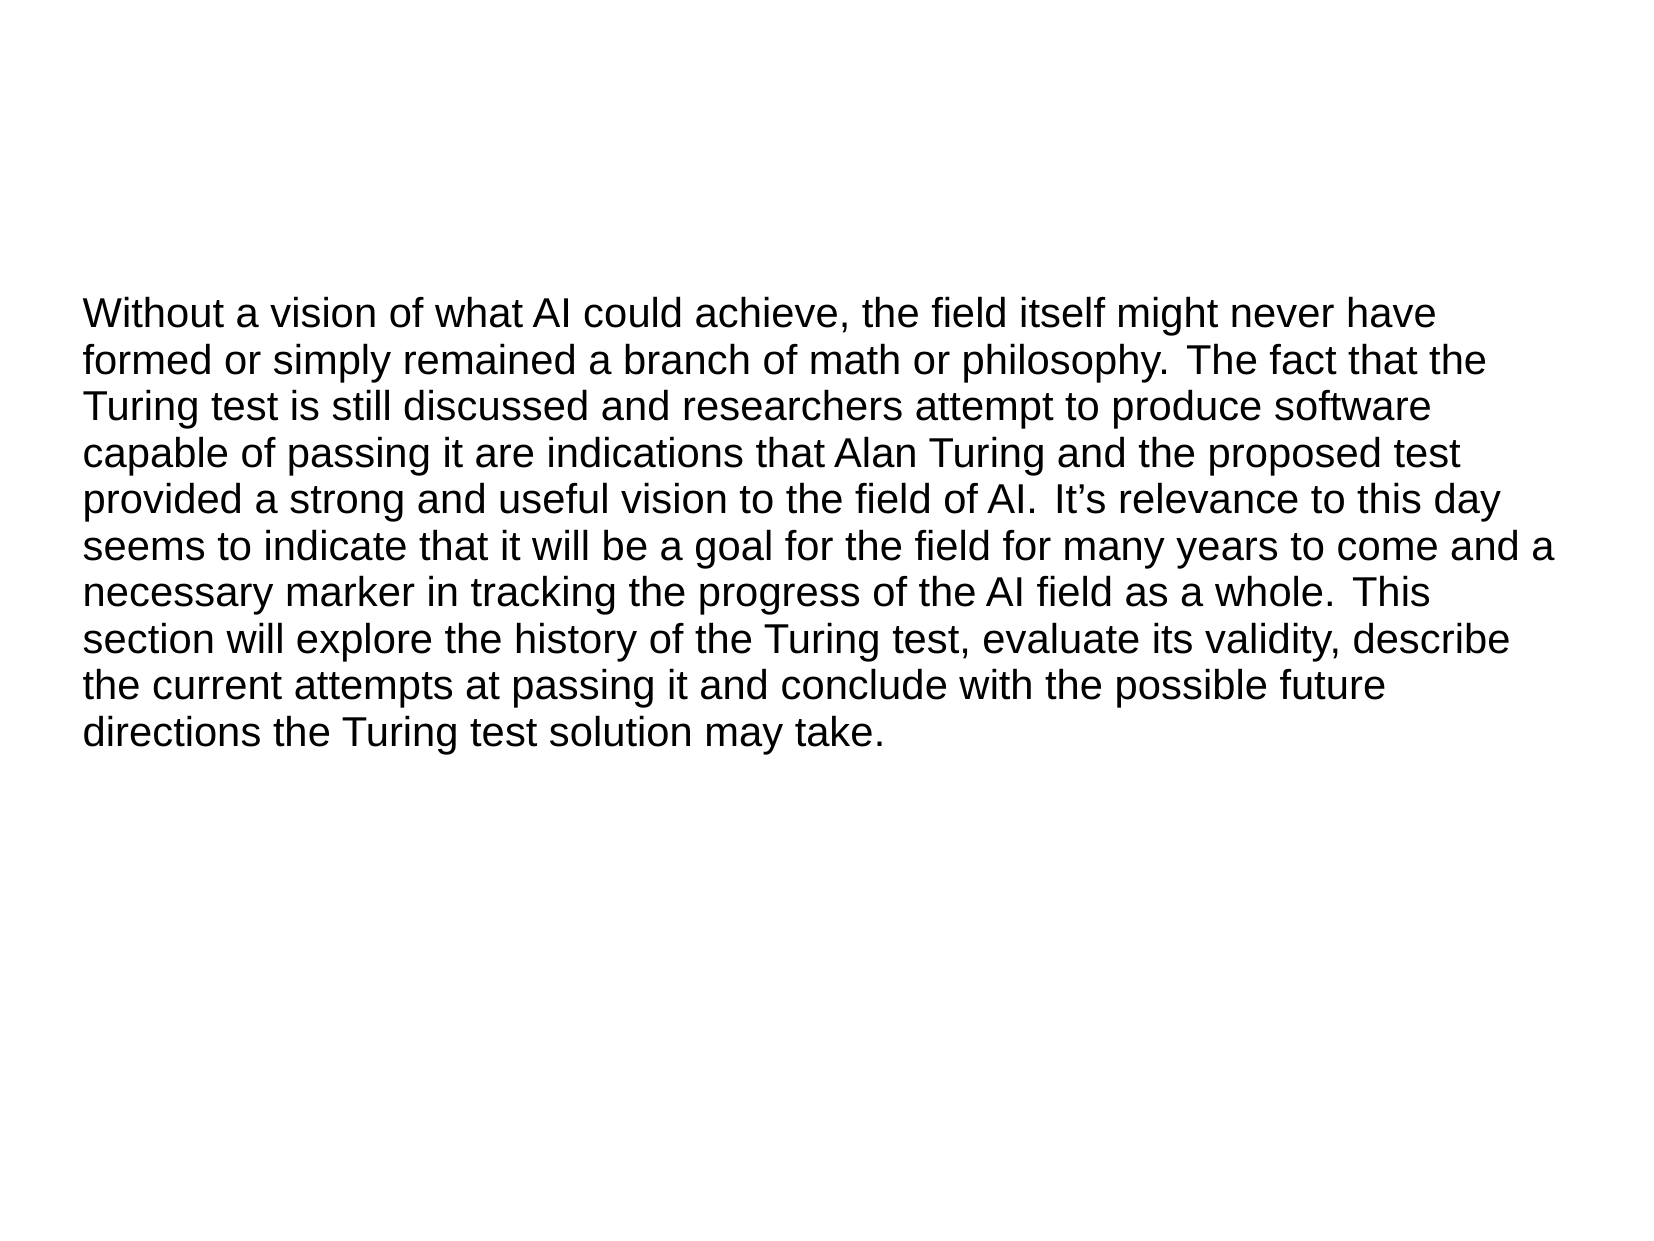

# Without a vision of what AI could achieve, the field itself might never have formed or simply remained a branch of math or philosophy. The fact that the Turing test is still discussed and researchers attempt to produce software capable of passing it are indications that Alan Turing and the proposed test provided a strong and useful vision to the field of AI. It’s relevance to this day seems to indicate that it will be a goal for the field for many years to come and a necessary marker in tracking the progress of the AI field as a whole. This section will explore the history of the Turing test, evaluate its validity, describe the current attempts at passing it and conclude with the possible future directions the Turing test solution may take.